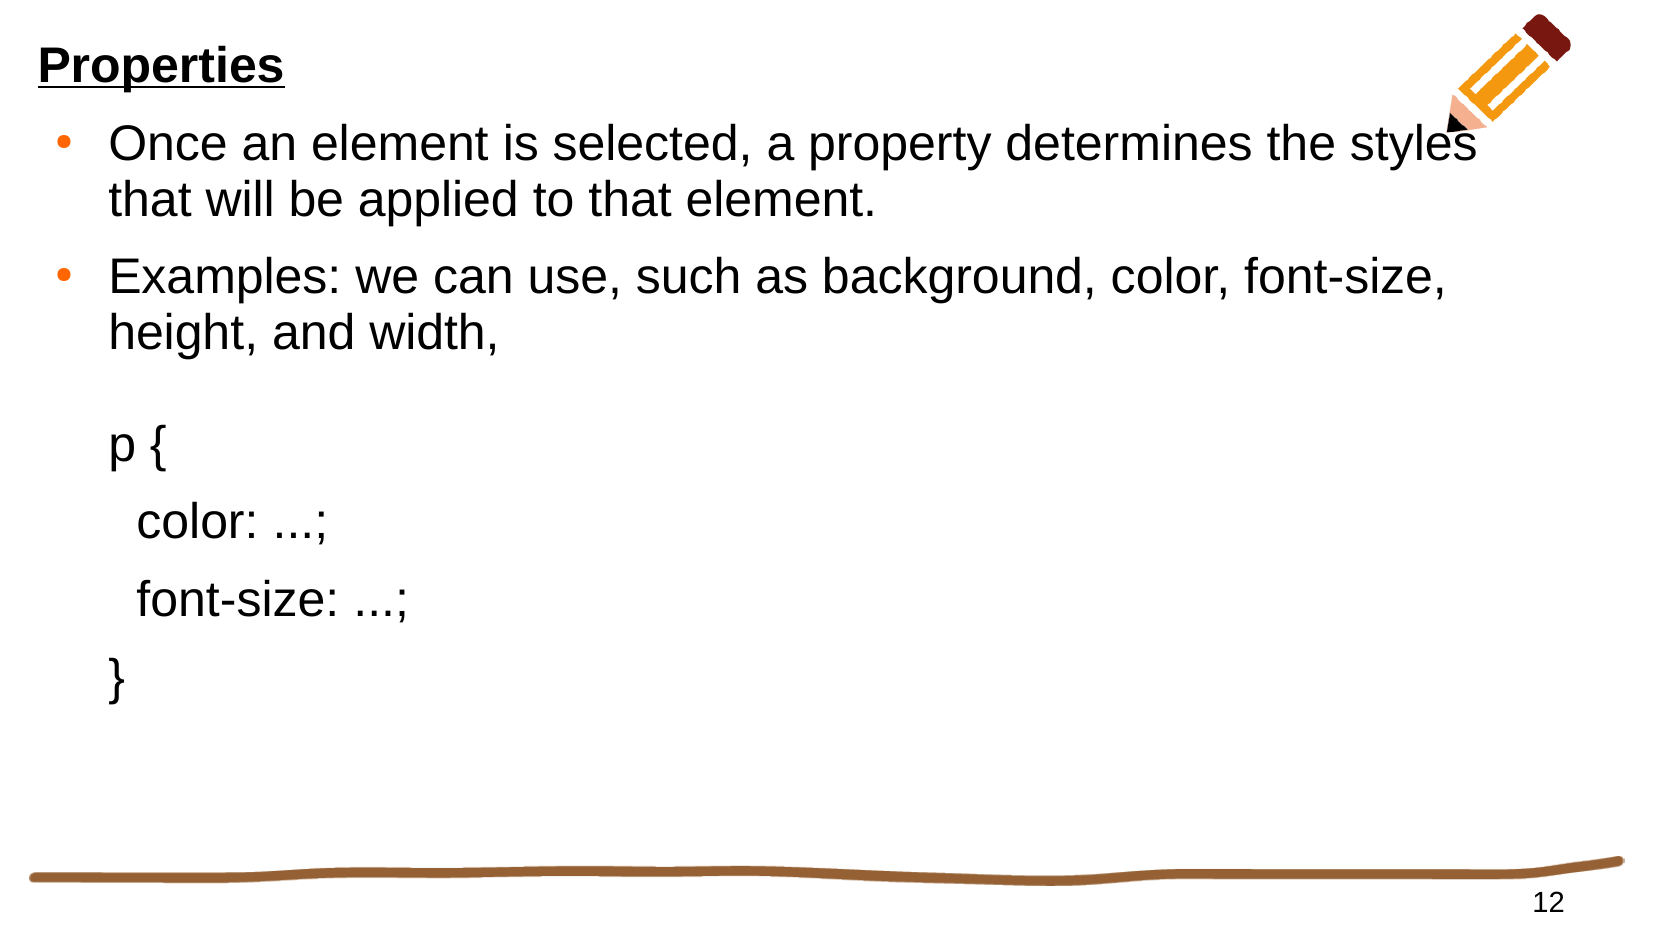

# Properties
Once an element is selected, a property determines the styles that will be applied to that element.
Examples: we can use, such as background, color, font-size, height, and width,
p {
 color: ...;
 font-size: ...;
}
12